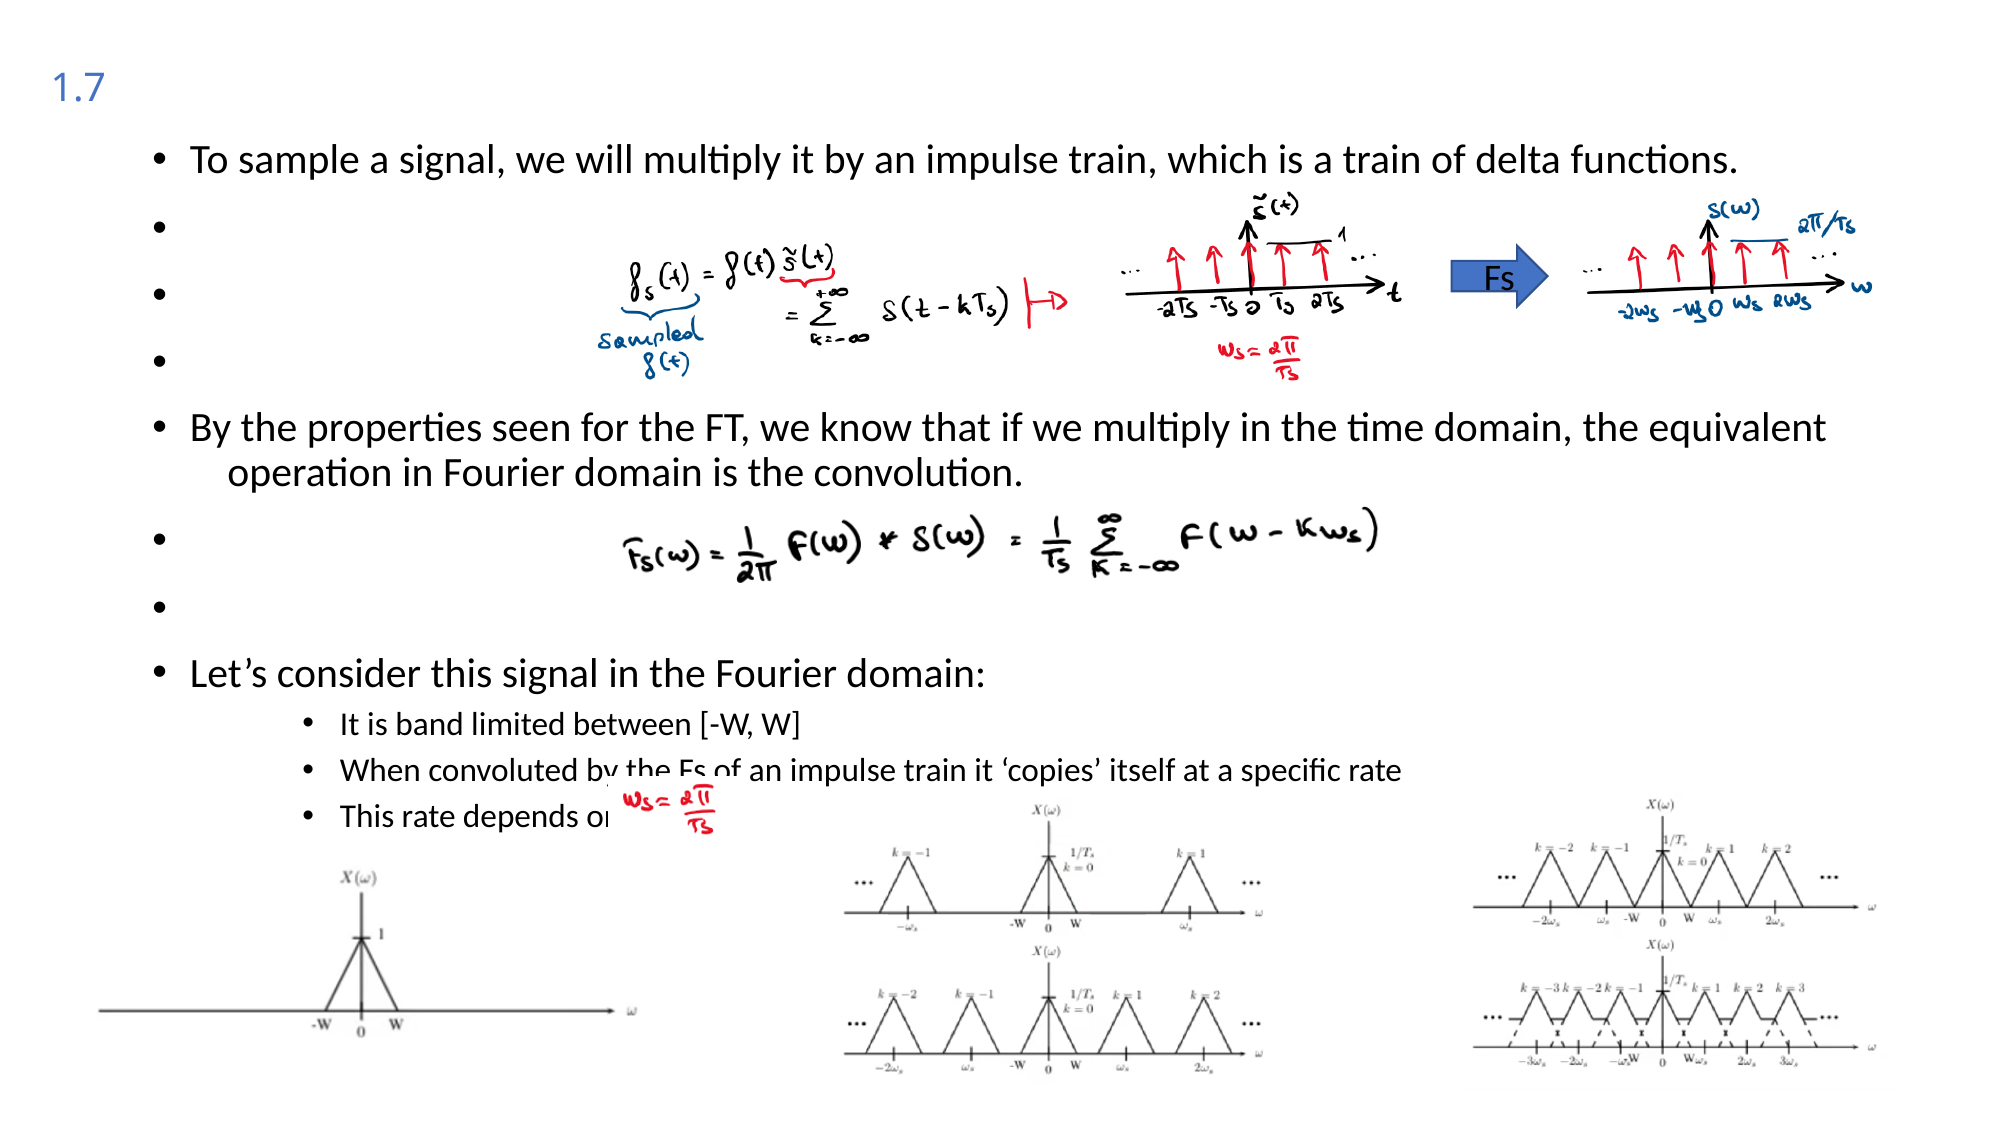

1.7
# To sample a signal, we will multiply it by an impulse train, which is a train of delta functions.
By the properties seen for the FT, we know that if we multiply in the time domain, the equivalent operation in Fourier domain is the convolution.
Let’s consider this signal in the Fourier domain:
It is band limited between [-W, W]
When convoluted by the Fs of an impulse train it ‘copies’ itself at a specific rate
This rate depends on Ts
Fs